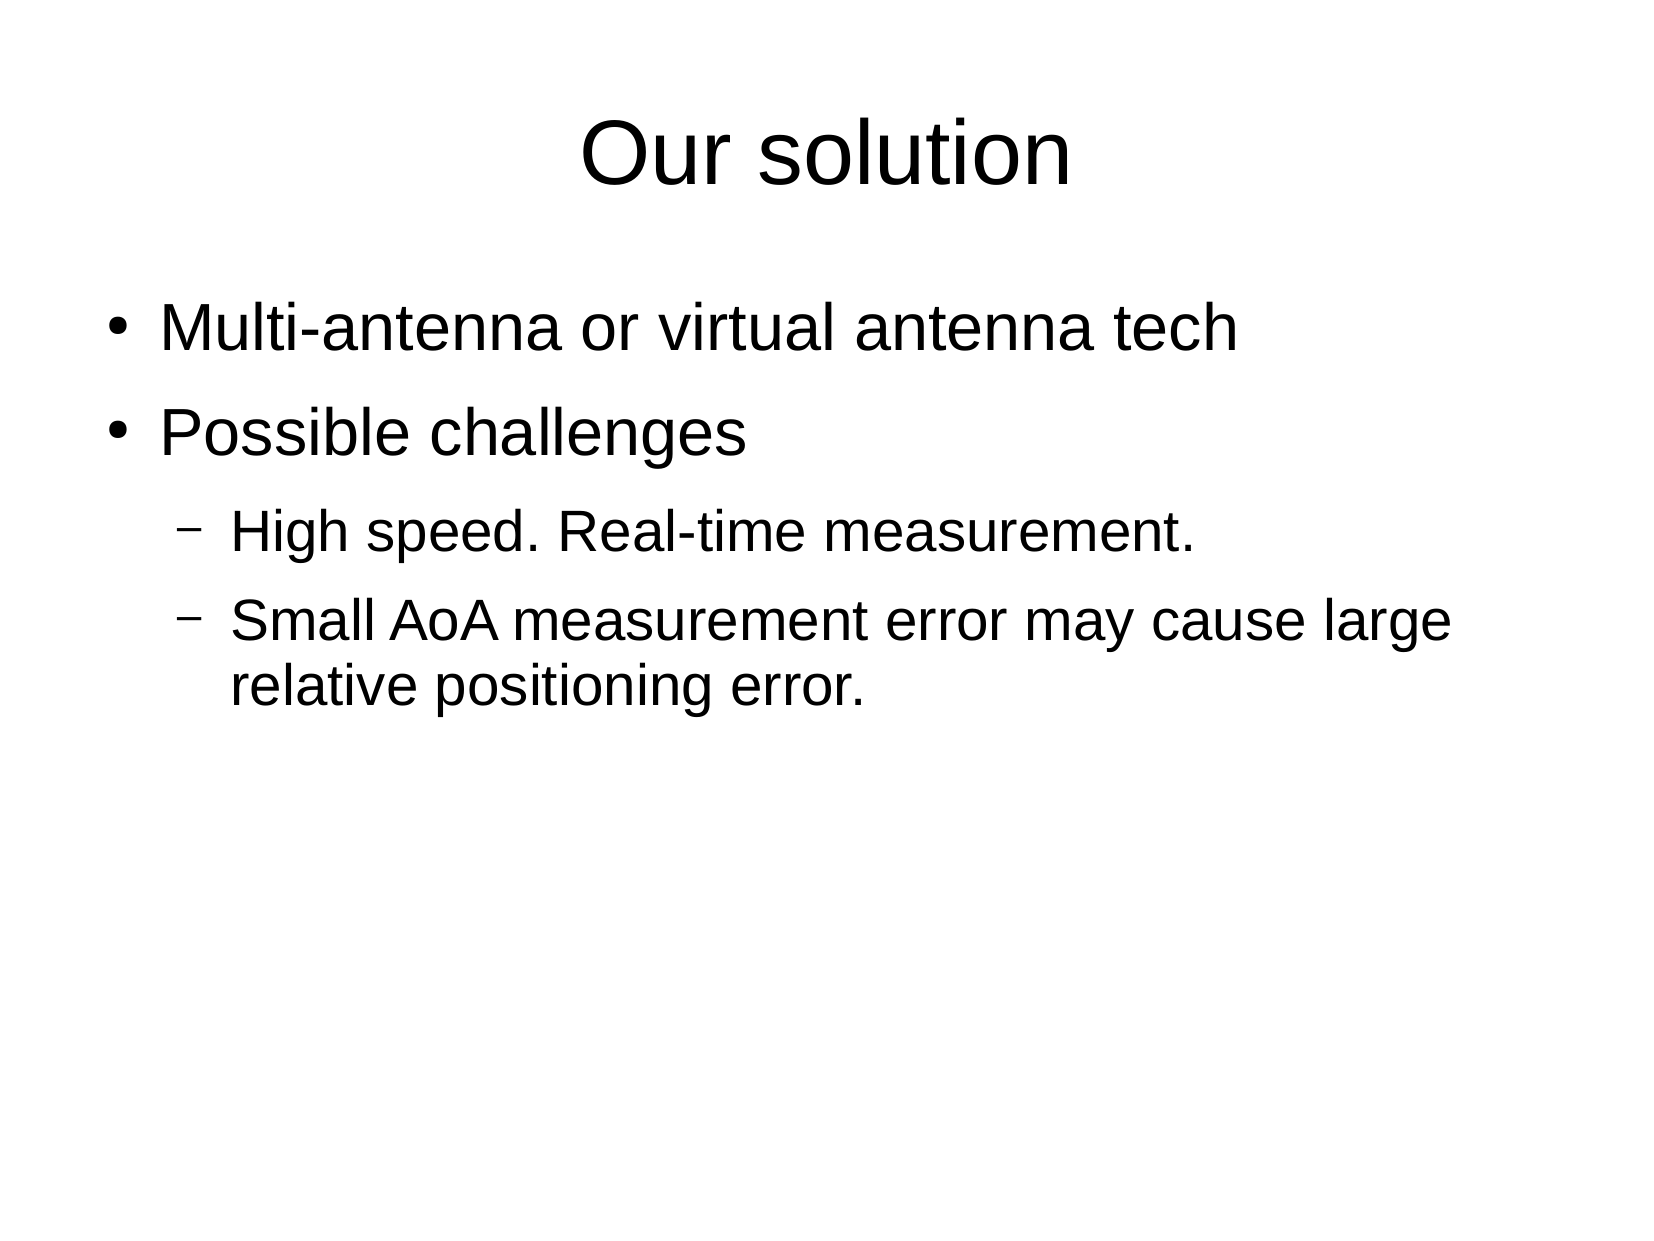

# Our solution
Multi-antenna or virtual antenna tech
Possible challenges
High speed. Real-time measurement.
Small AoA measurement error may cause large relative positioning error.